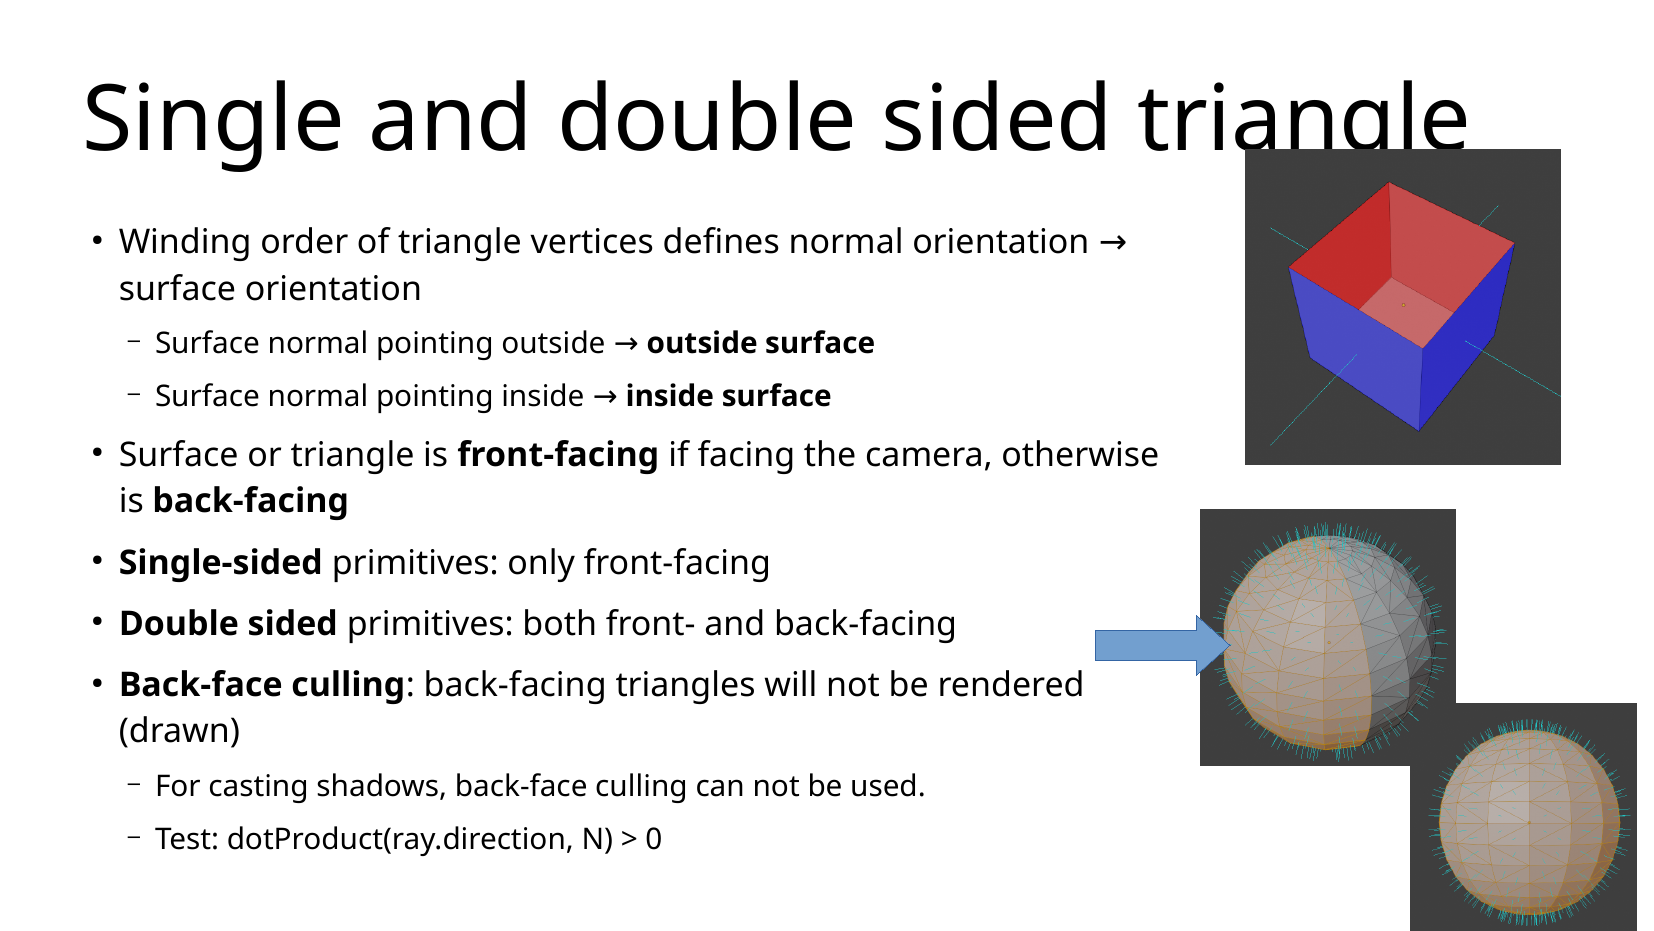

# Single and double sided triangle
Winding order of triangle vertices defines normal orientation → surface orientation
Surface normal pointing outside → outside surface
Surface normal pointing inside → inside surface
Surface or triangle is front-facing if facing the camera, otherwise is back-facing
Single-sided primitives: only front-facing
Double sided primitives: both front- and back-facing
Back-face culling: back-facing triangles will not be rendered (drawn)
For casting shadows, back-face culling can not be used.
Test: dotProduct(ray.direction, N) > 0